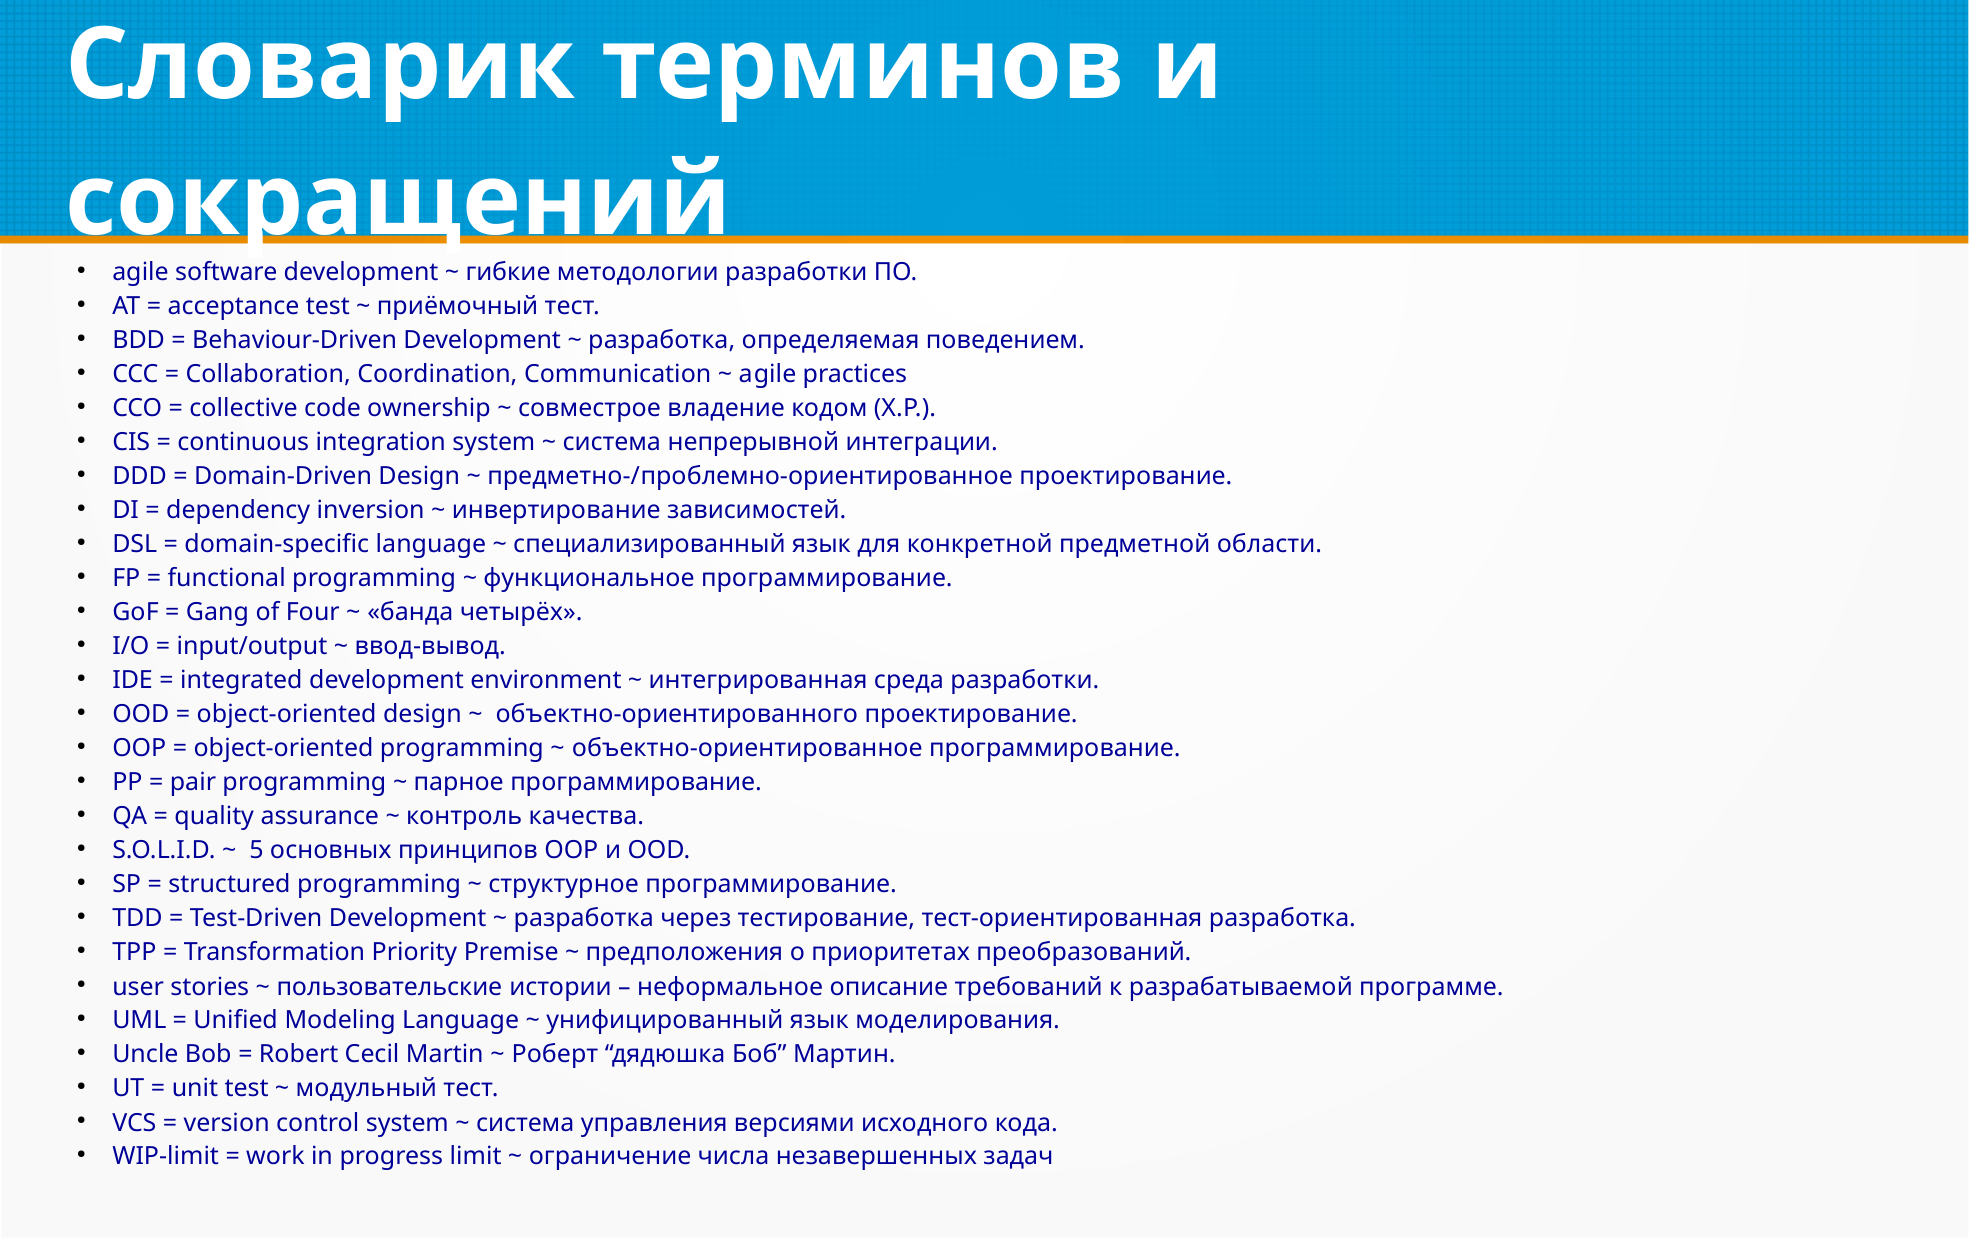

Словарик терминов и сокращений
agile software development ~ гибкие методологии разработки ПО.
AT = acceptance test ~ приёмочный тест.
BDD = Behaviour-Driven Development ~ разработка, определяемая поведением.
CCC = Collaboration, Coordination, Communication ~ agile practices
CCO = collective code ownership ~ совместрое владение кодом (X.P.).
CIS = continuous integration system ~ система непрерывной интеграции.
DDD = Domain-Driven Design ~ предметно-/проблемно-ориентированное проектирование.
DI = dependency inversion ~ инвертирование зависимостей.
DSL = domain-specific language ~ специализированный язык для конкретной предметной области.
FP = functional programming ~ функциональное программирование.
GoF = Gang of Four ~ «банда четырёх».
I/O = input/output ~ ввод-вывод.
IDE = integrated development environment ~ интегрированная среда разработки.
OOD = object-oriented design ~ объектно-ориентированного проектирование.
OOP = object-oriented programming ~ объектно-ориентированное программирование.
PP = pair programming ~ парное программирование.
QA = quality assurance ~ контроль качества.
S.O.L.I.D. ~ 5 основных принципов OOP и OOD.
SP = structured programming ~ структурное программирование.
TDD = Test-Driven Development ~ разработка через тестирование, тест-ориентированная разработка.
TPP = Transformation Priority Premise ~ предположения о приоритетах преобразований.
user stories ~ пользовательские истории – неформальное описание требований к разрабатываемой программе.
UML = Unified Modeling Language ~ унифицированный язык моделирования.
Uncle Bob = Robert Cecil Martin ~ Роберт “дядюшка Боб” Мартин.
UT = unit test ~ модульный тест.
VCS = version control system ~ cистема управления версиями исходного кода.
WIP-limit = work in progress limit ~ ограничение числа незавершенных задач